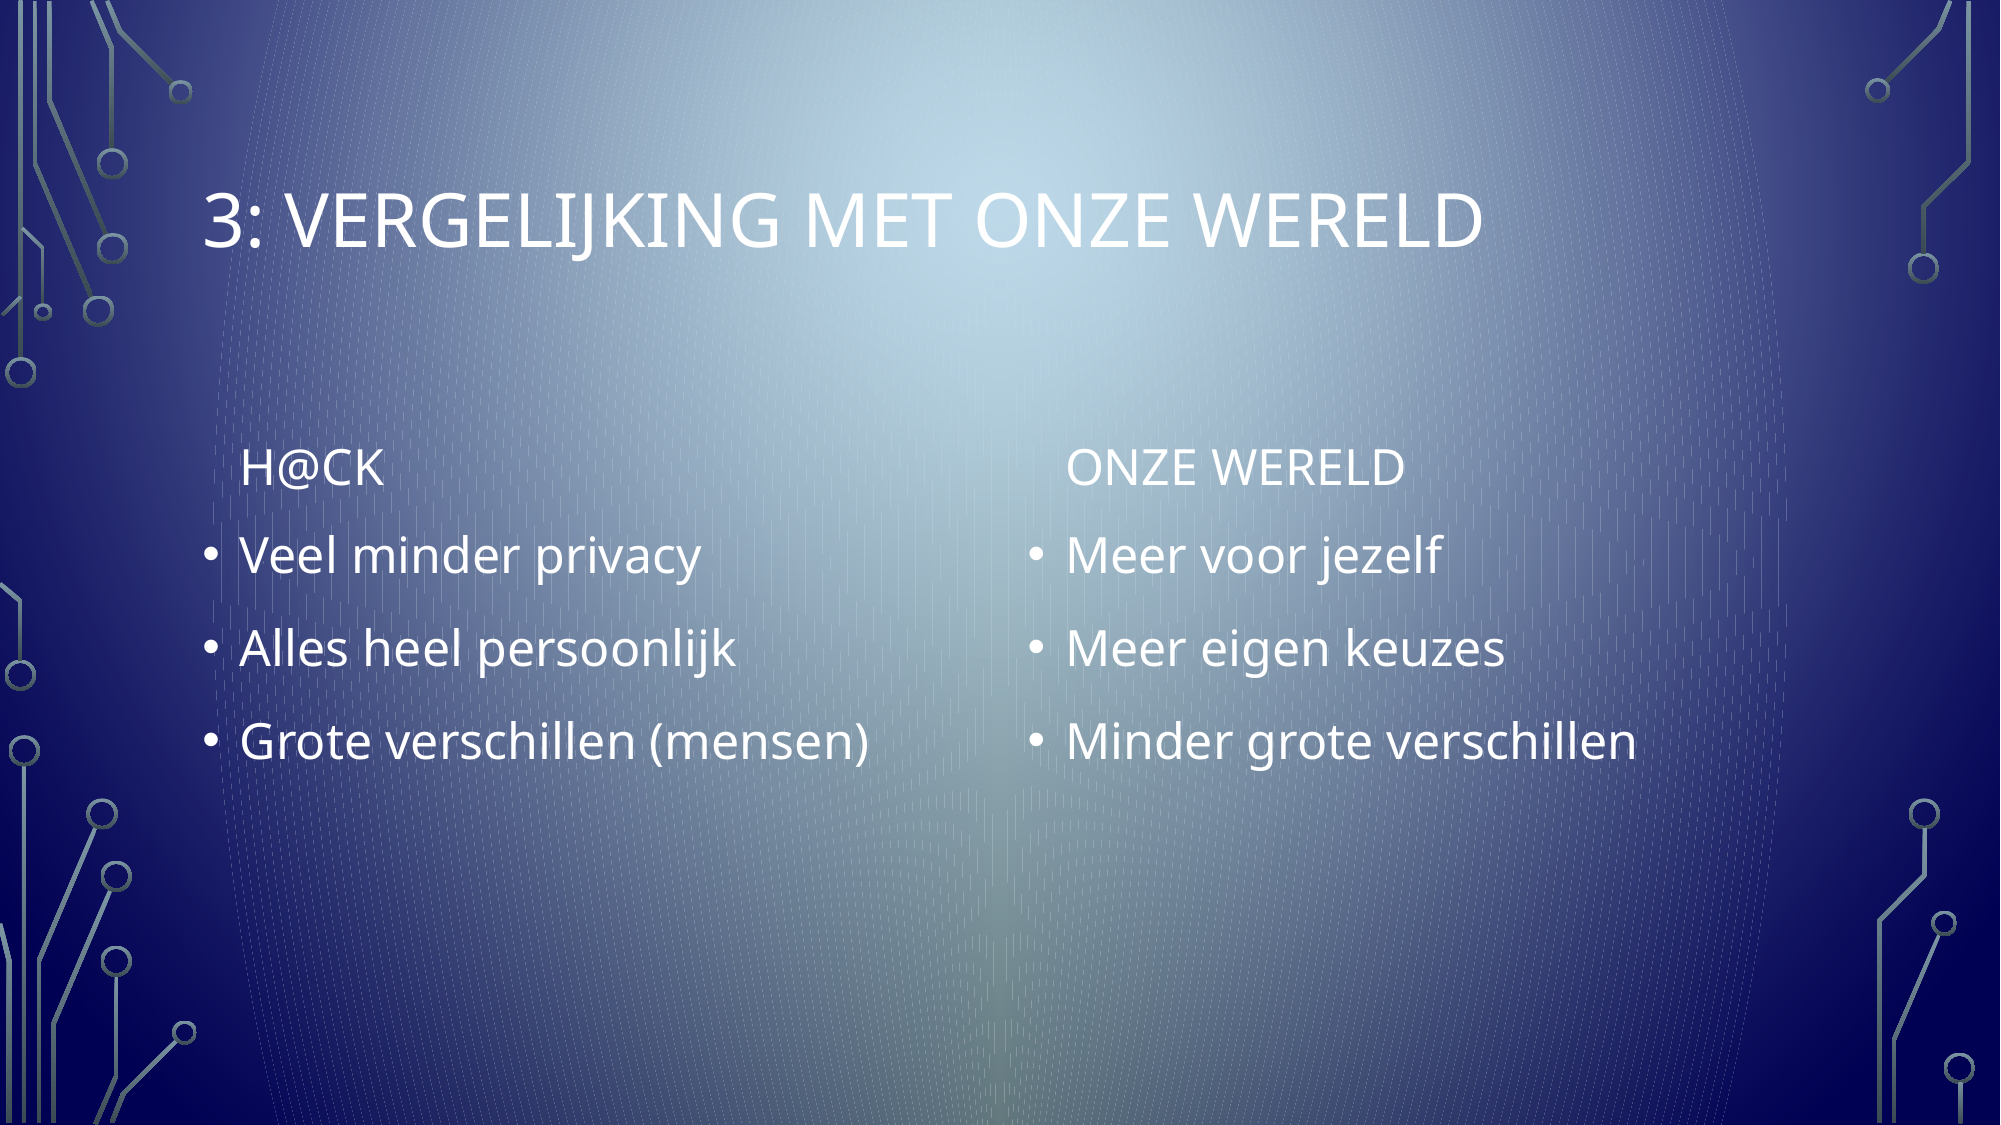

# 3: VERGELIJKING MET ONZE WERELD
H@CK
ONZE WERELD
Veel minder privacy
Alles heel persoonlijk
Grote verschillen (mensen)
Meer voor jezelf
Meer eigen keuzes
Minder grote verschillen